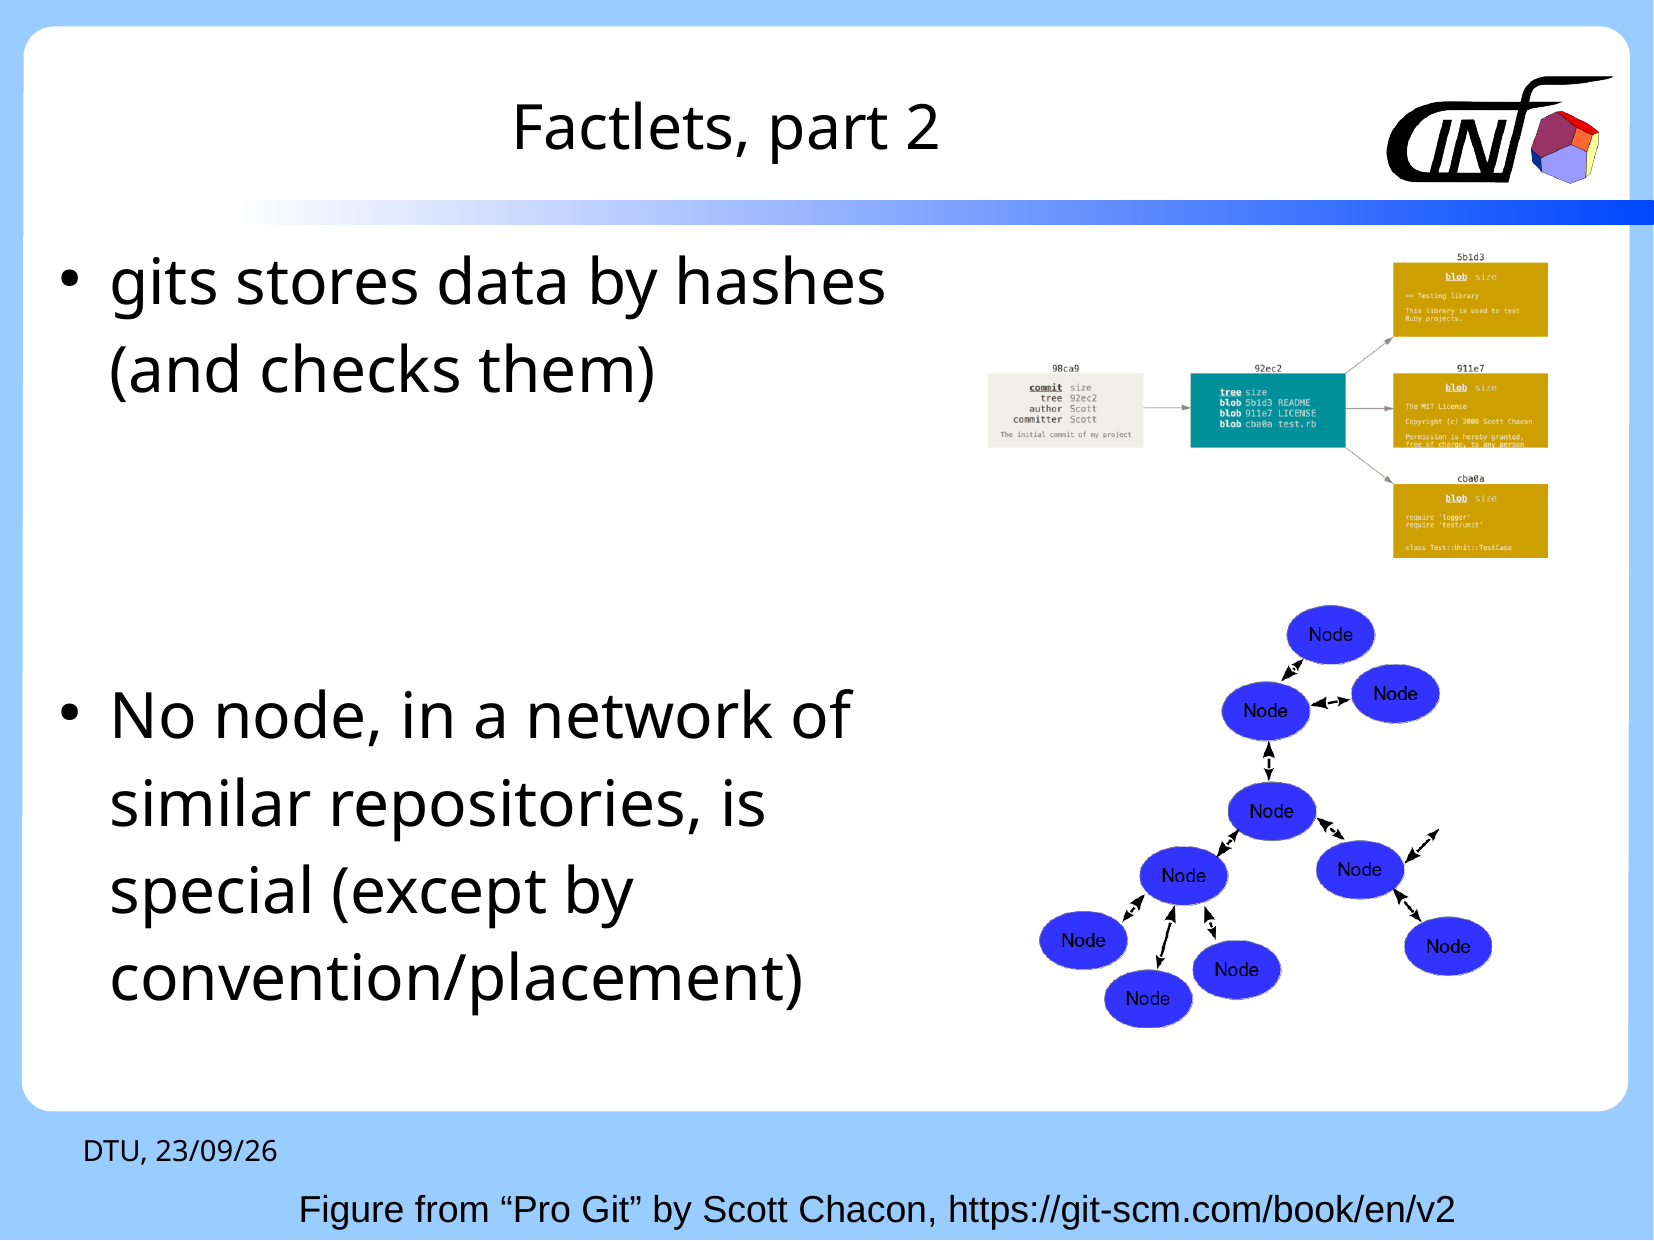

# Factlets, part 2
gits stores data by hashes (and checks them)
No node, in a network of similar repositories, is special (except by convention/placement)
Figure from “Pro Git” by Scott Chacon, https://git-scm.com/book/en/v2